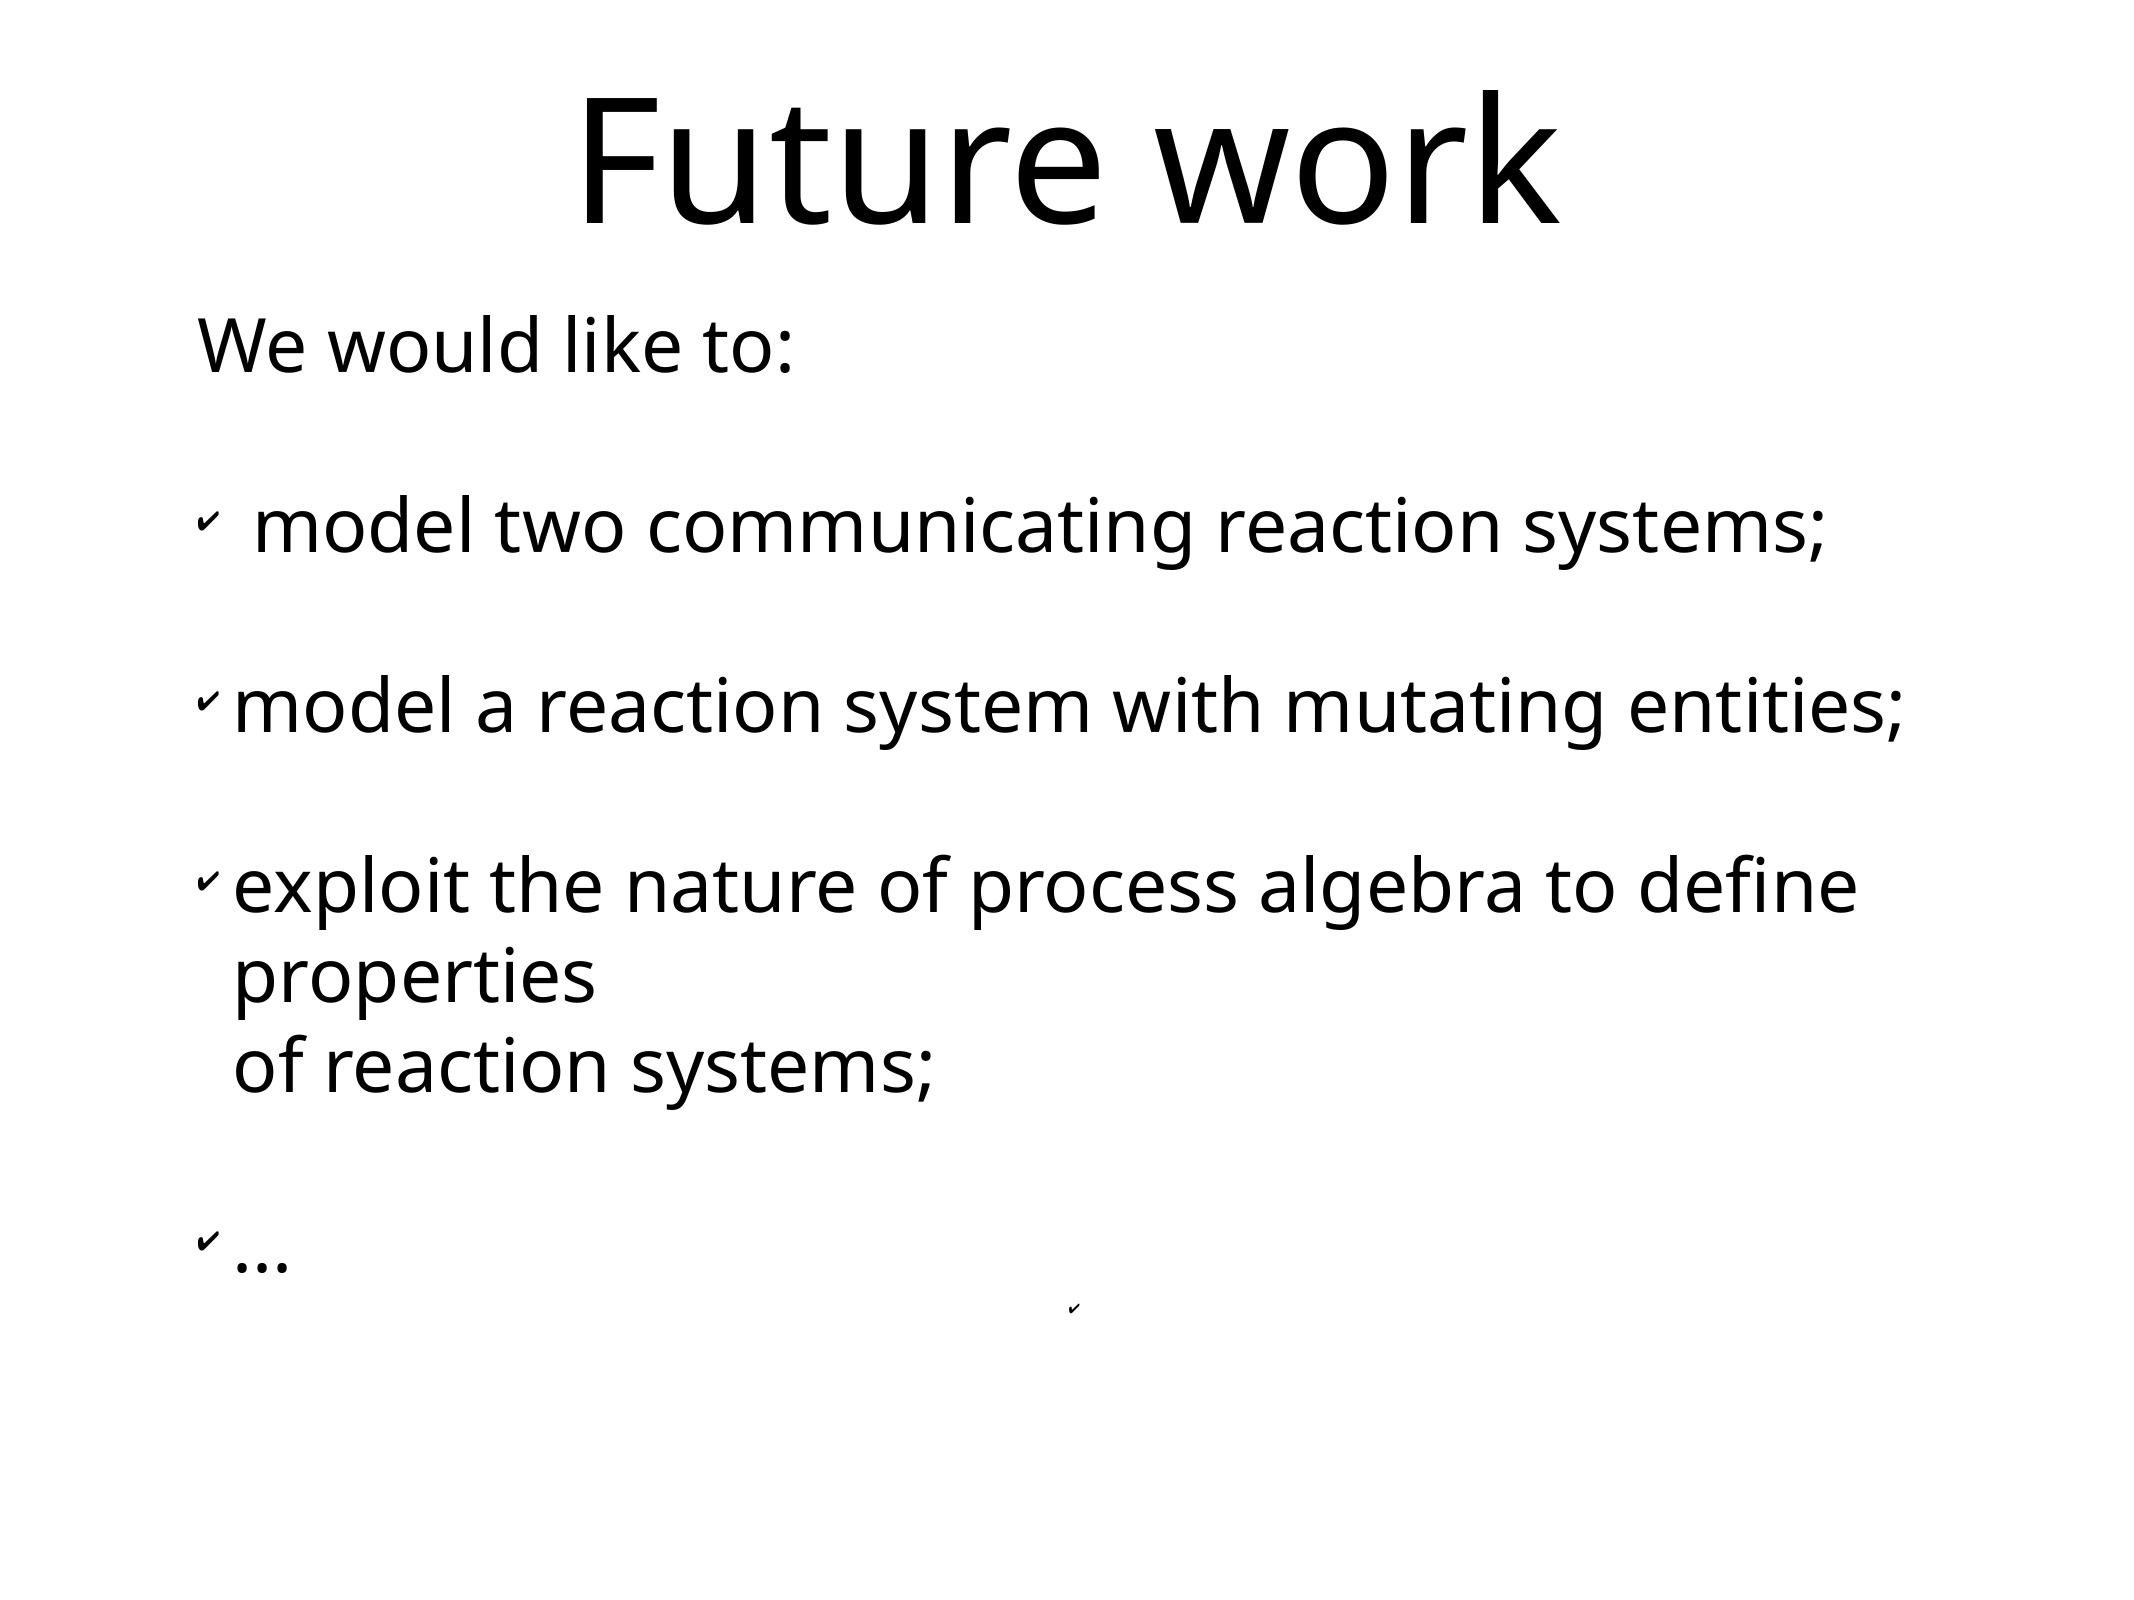

# Future work
We would like to:
 model two communicating reaction systems;
model a reaction system with mutating entities;
exploit the nature of process algebra to define properties
of reaction systems;
...
63